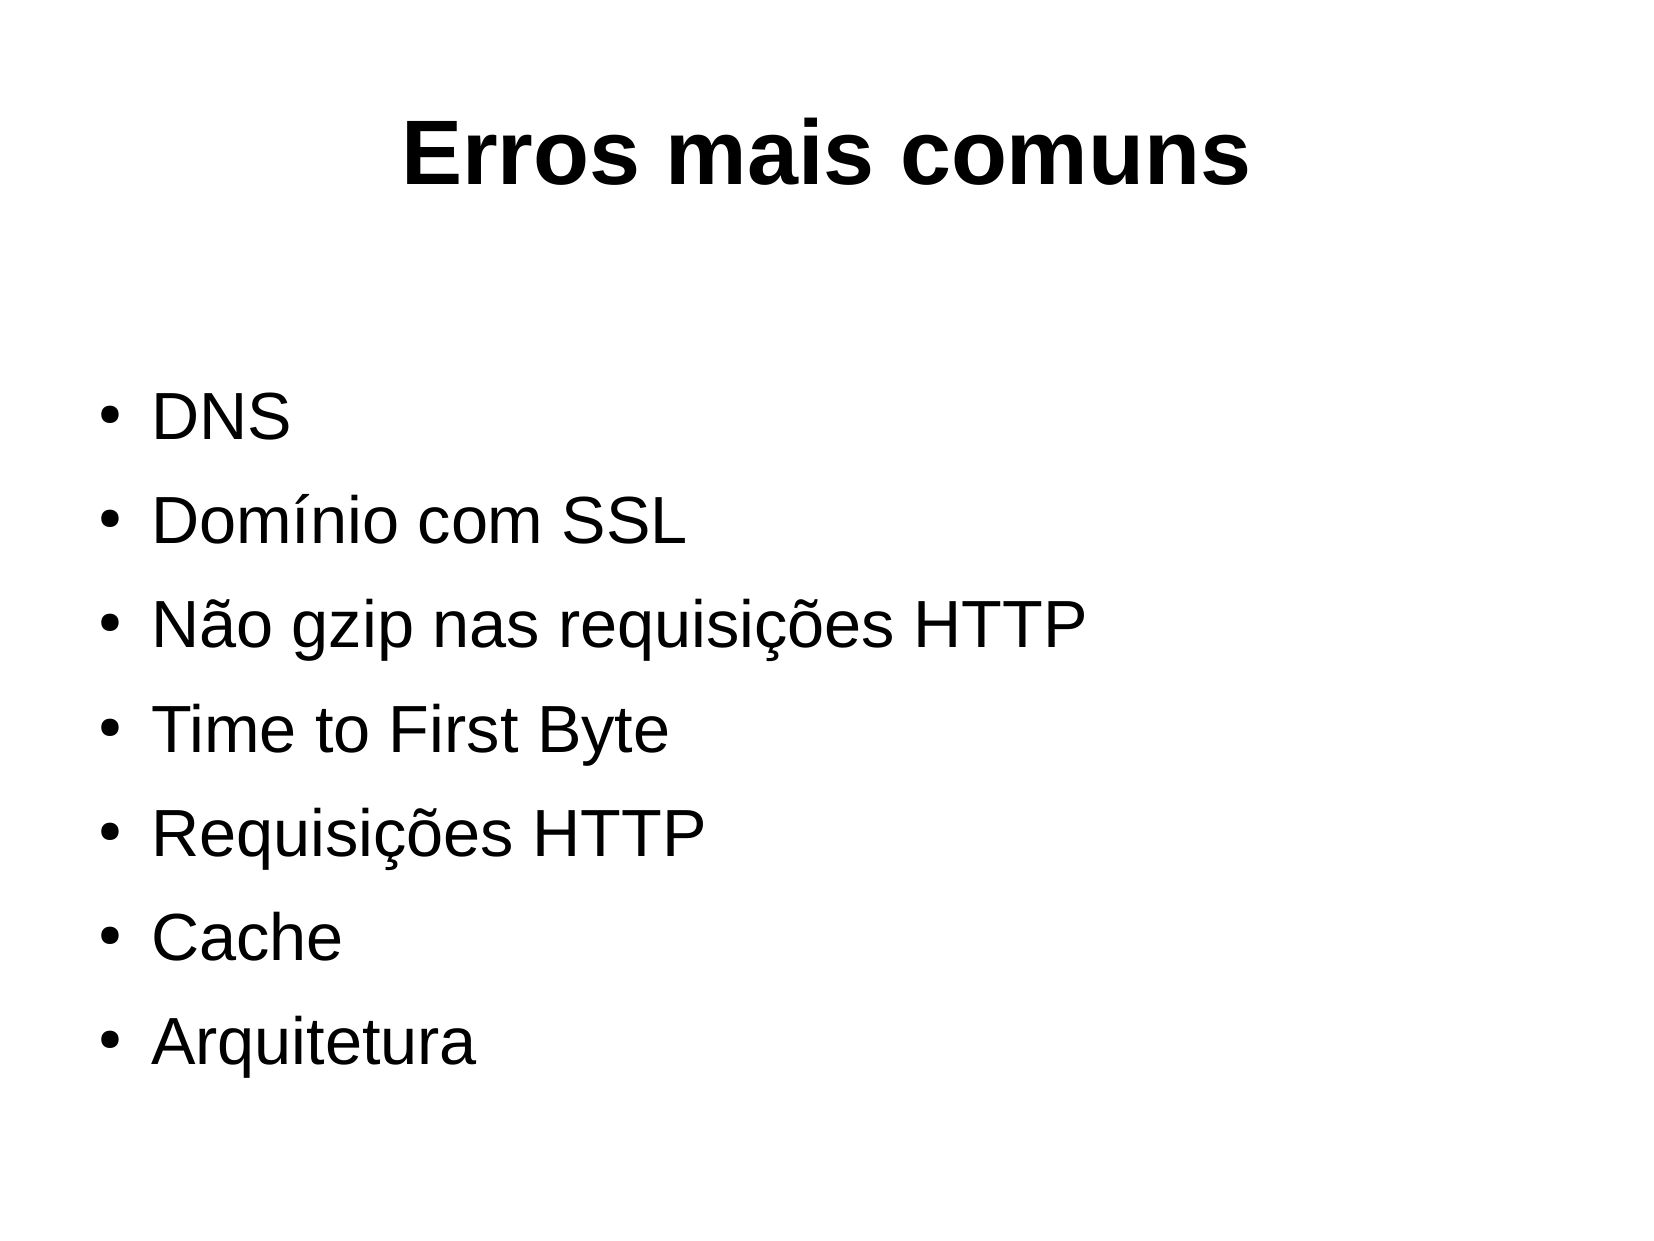

# Erros mais comuns
DNS
Domínio com SSL
Não gzip nas requisições HTTP
Time to First Byte
Requisições HTTP
Cache
Arquitetura